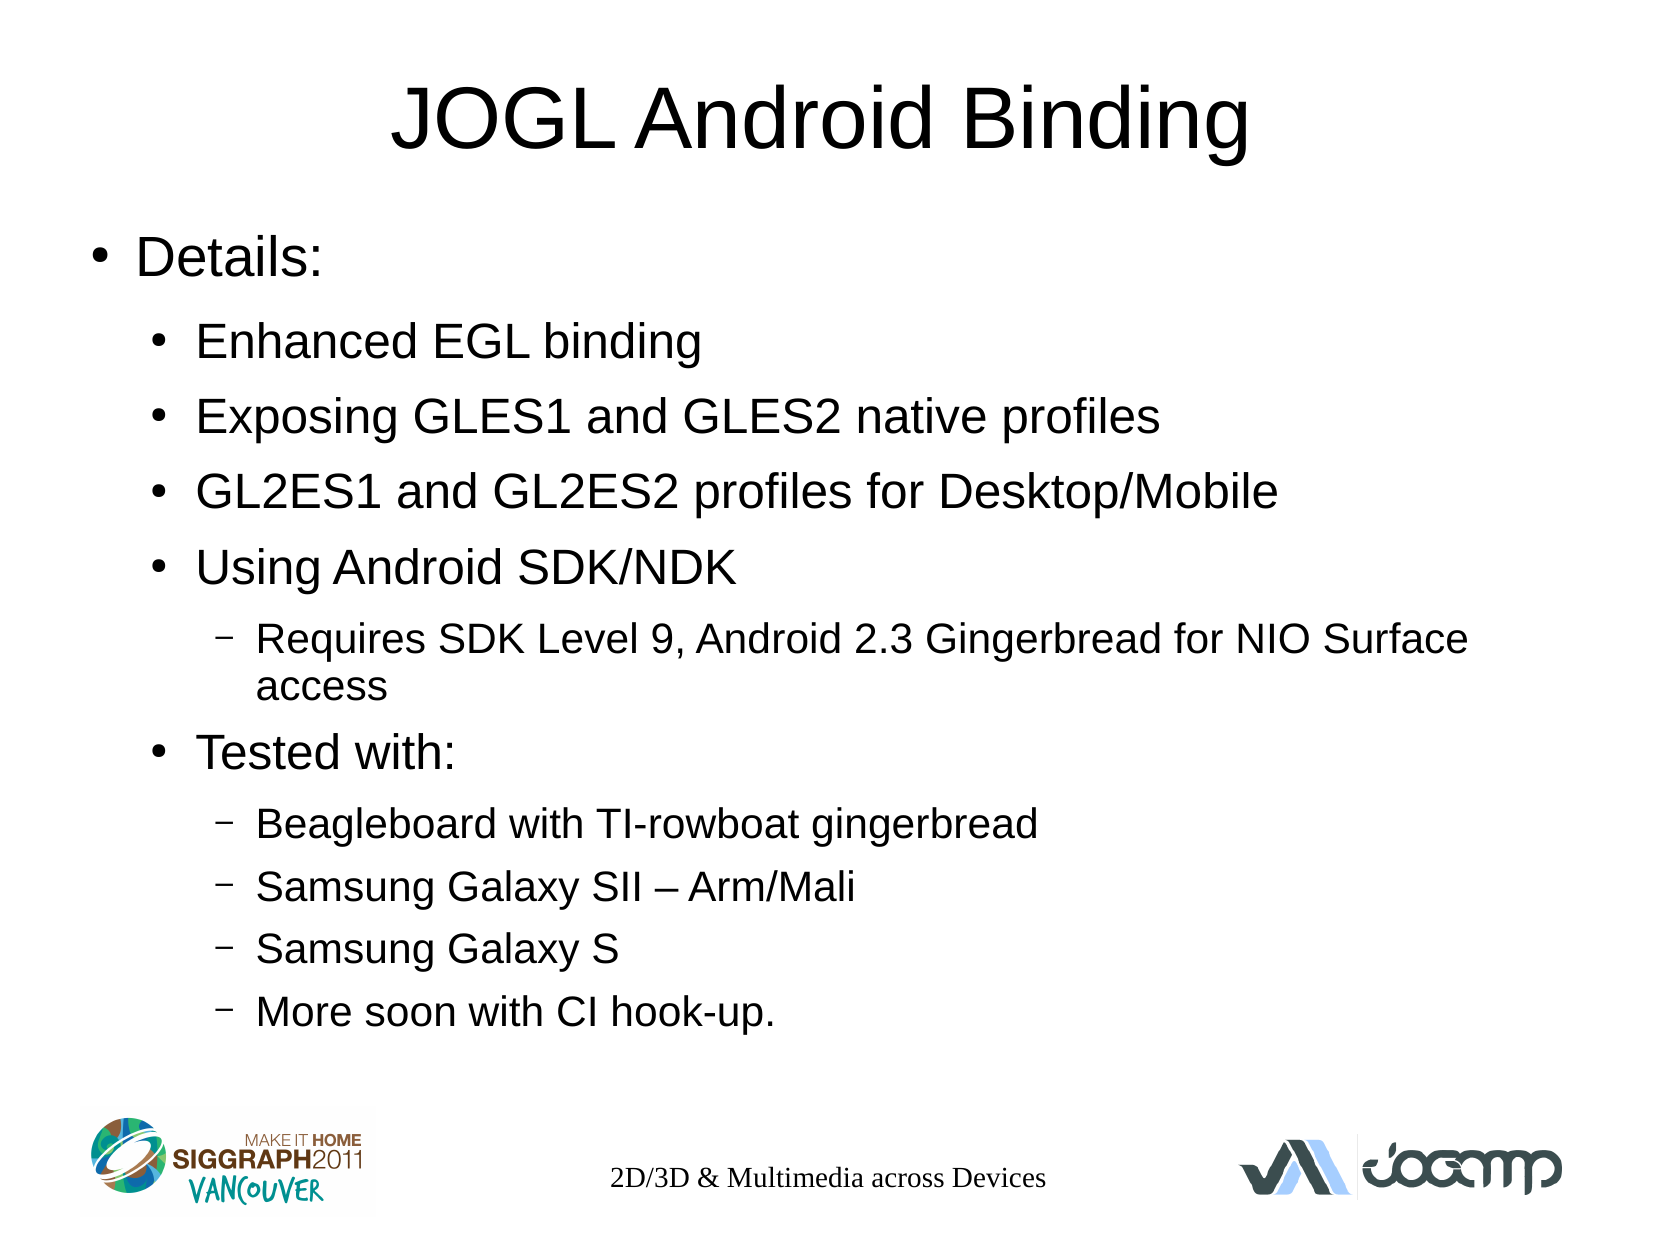

# JOGL Android Binding
Details:
Enhanced EGL binding
Exposing GLES1 and GLES2 native profiles
GL2ES1 and GL2ES2 profiles for Desktop/Mobile
Using Android SDK/NDK
Requires SDK Level 9, Android 2.3 Gingerbread for NIO Surface access
Tested with:
Beagleboard with TI-rowboat gingerbread
Samsung Galaxy SII – Arm/Mali
Samsung Galaxy S
More soon with CI hook-up.
2D/3D & Multimedia across Devices